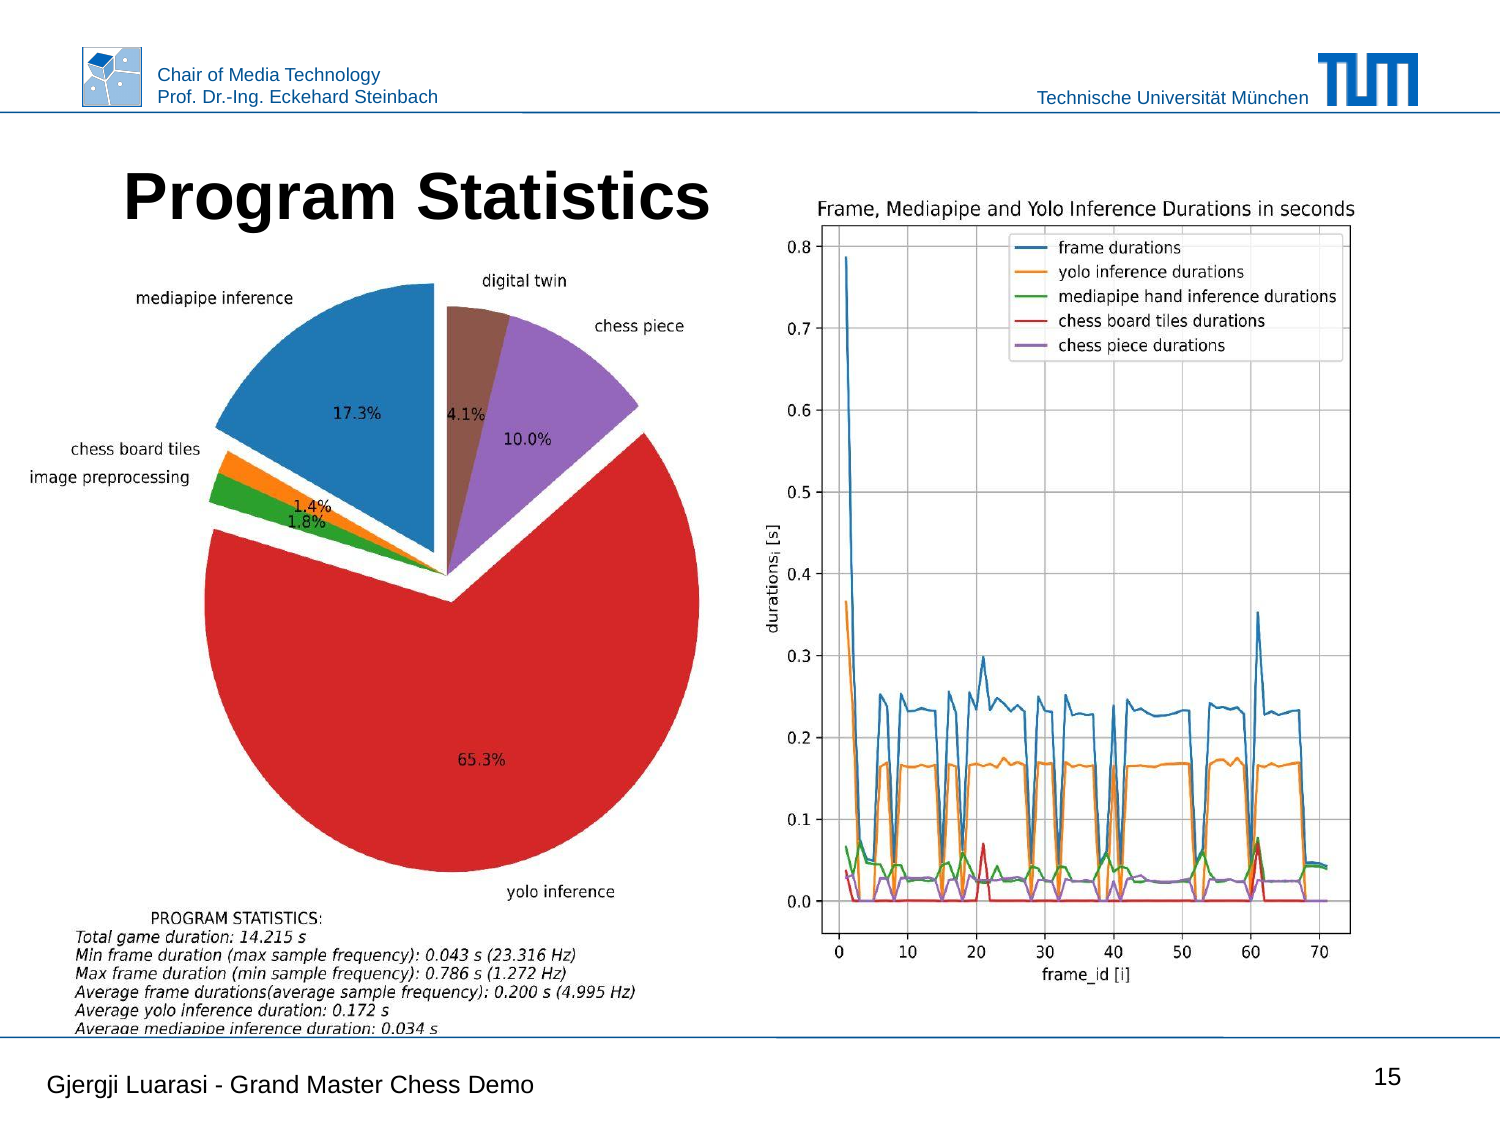

# Program Statistics
Gjergji Luarasi - Grand Master Chess Demo